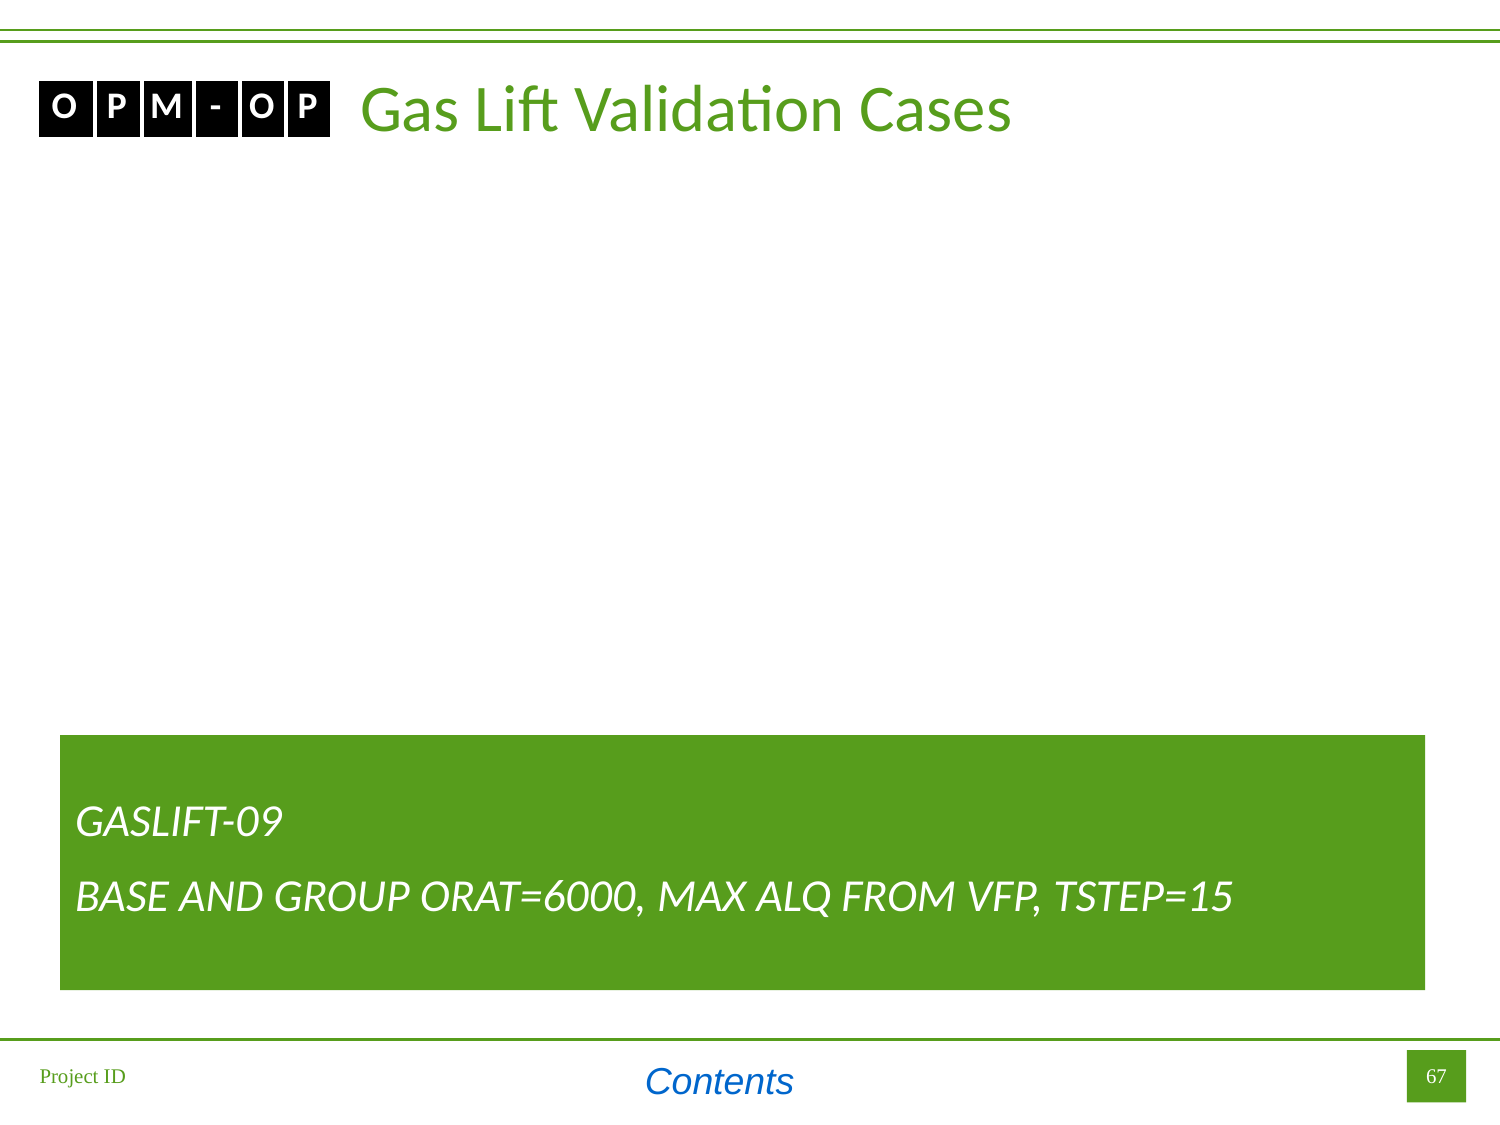

# Gas Lift Validation Cases
GASLIFT-09
Base and group ORAT=6000, Max ALQ from VFP, TSTEP=15
Project ID
67